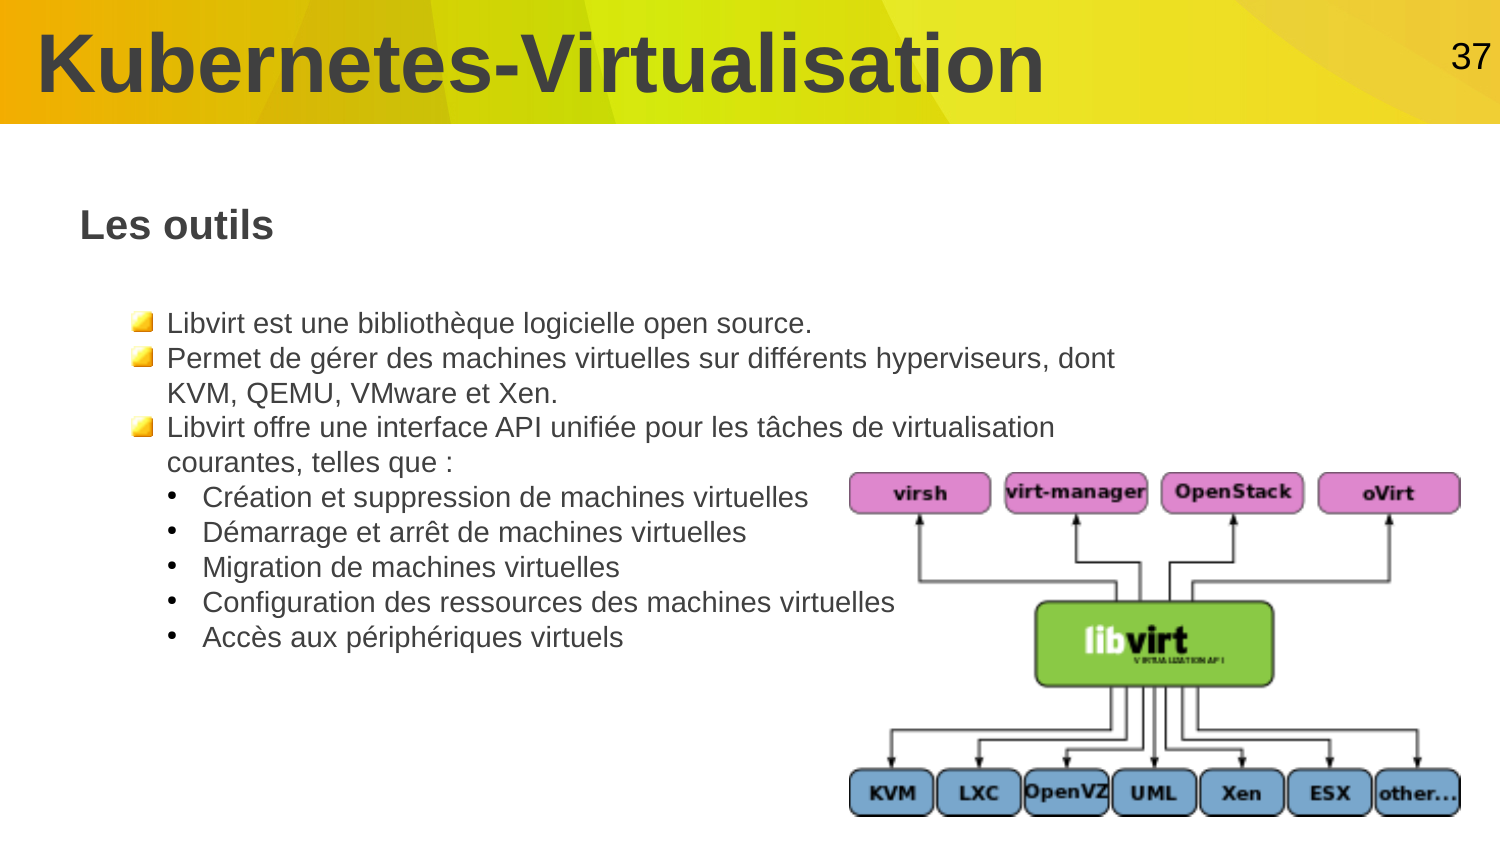

Kubernetes-Virtualisation
Les outils
Libvirt est une bibliothèque logicielle open source.
Permet de gérer des machines virtuelles sur différents hyperviseurs, dont KVM, QEMU, VMware et Xen.
Libvirt offre une interface API unifiée pour les tâches de virtualisation courantes, telles que :
Création et suppression de machines virtuelles
Démarrage et arrêt de machines virtuelles
Migration de machines virtuelles
Configuration des ressources des machines virtuelles
Accès aux périphériques virtuels